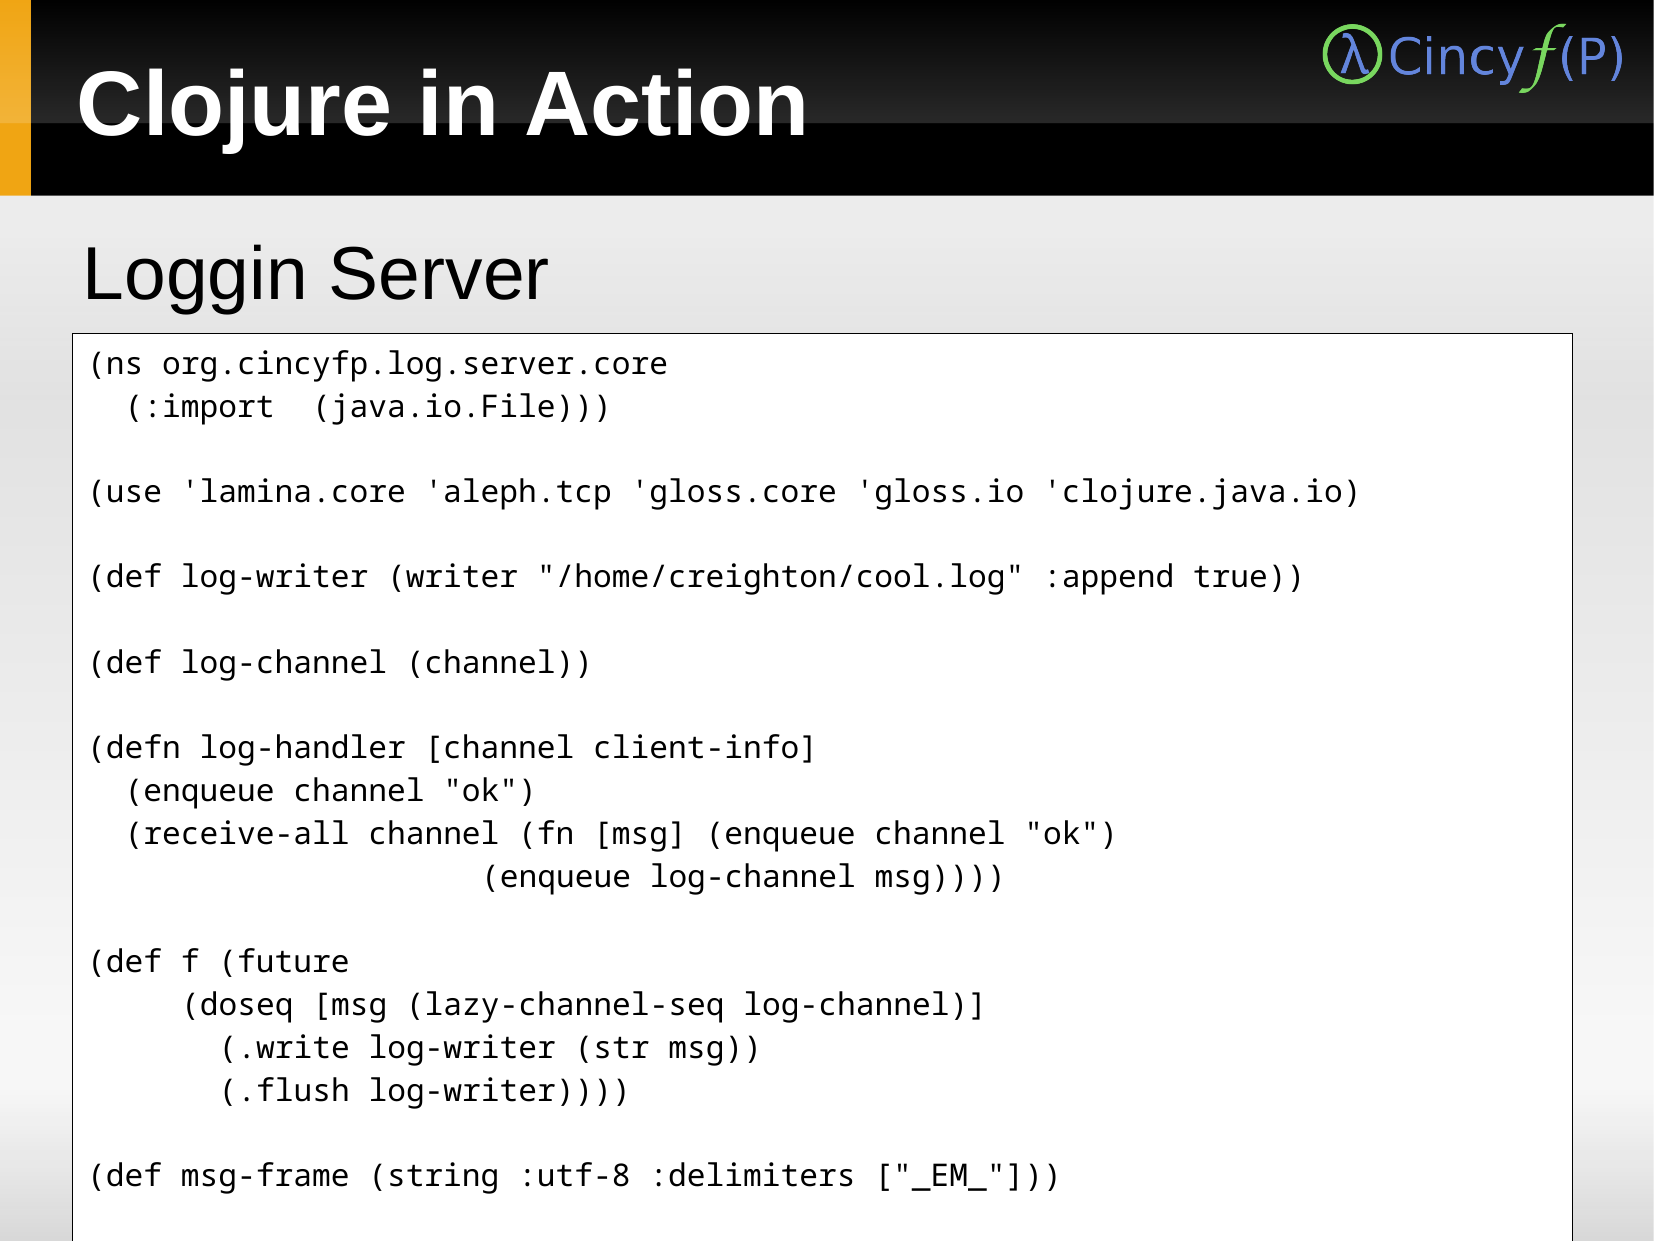

# Clojure in Action
Loggin Server
(ns org.cincyfp.log.server.core
 (:import (java.io.File)))
(use 'lamina.core 'aleph.tcp 'gloss.core 'gloss.io 'clojure.java.io)
(def log-writer (writer "/home/creighton/cool.log" :append true))
(def log-channel (channel))
(defn log-handler [channel client-info]
 (enqueue channel "ok")
 (receive-all channel (fn [msg] (enqueue channel "ok")
 (enqueue log-channel msg))))
(def f (future
 (doseq [msg (lazy-channel-seq log-channel)]
 (.write log-writer (str msg))
 (.flush log-writer))))
(def msg-frame (string :utf-8 :delimiters ["_EM_"]))
(start-tcp-server log-handler {:port 10000, :frame msg-frame})